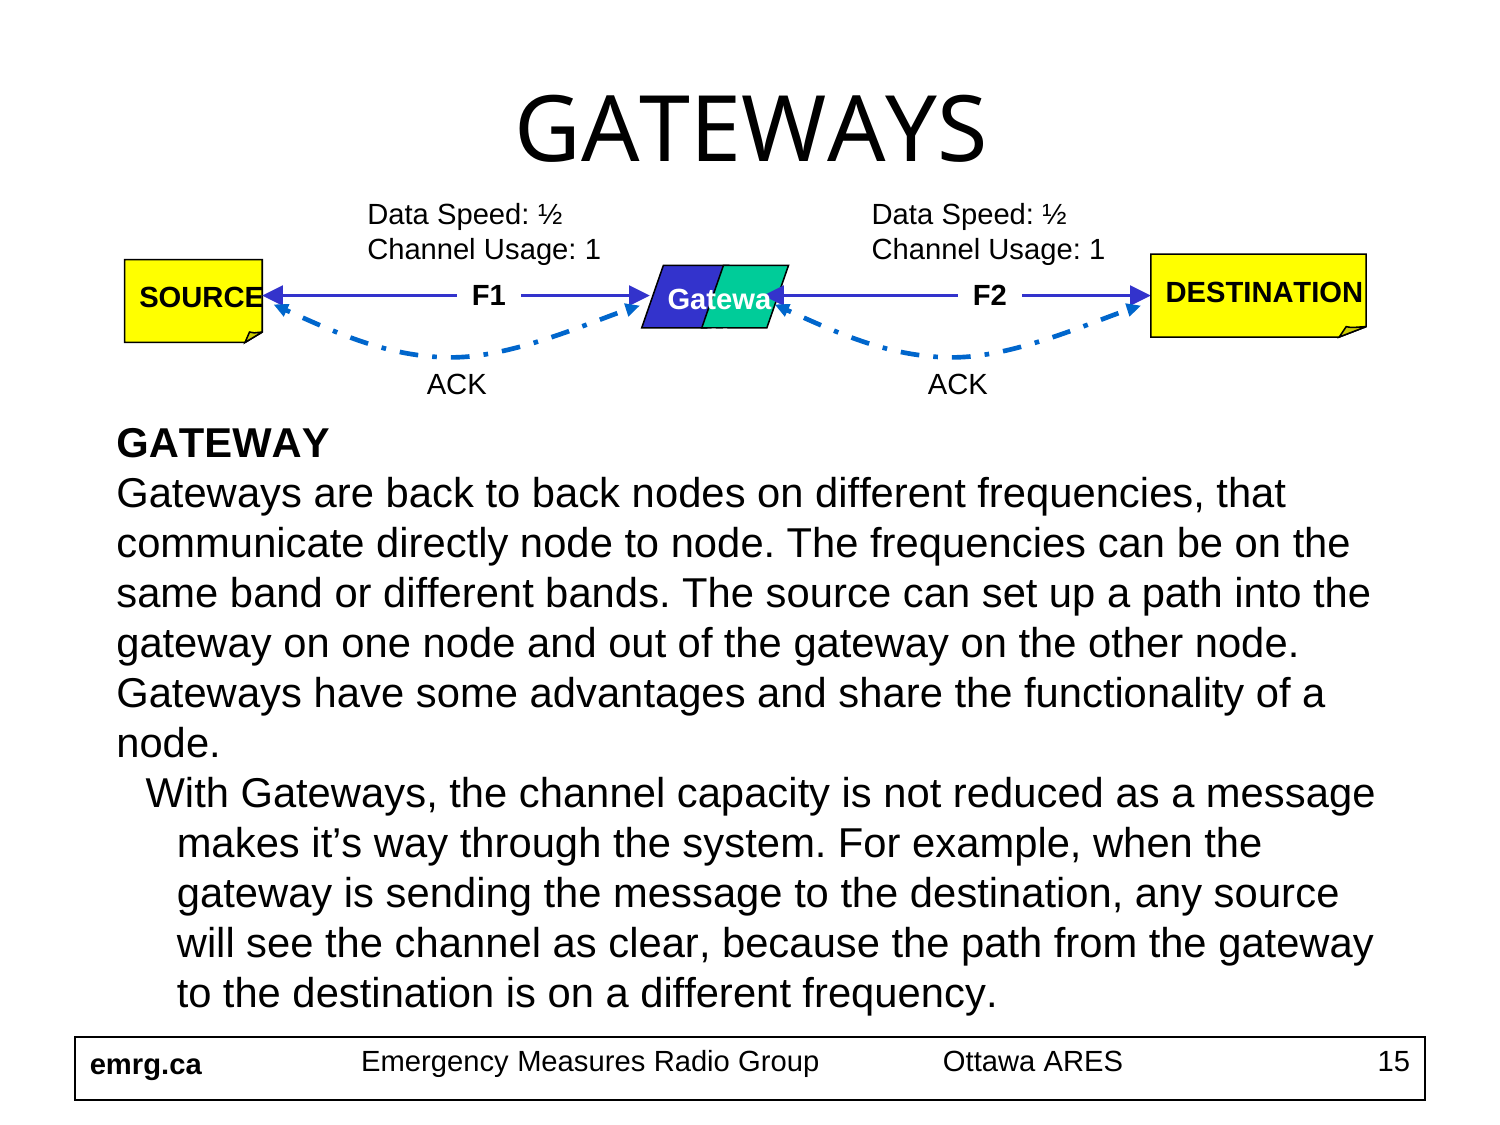

GATEWAYS
Data Speed: ½
Channel Usage: 1
Data Speed: ½
Channel Usage: 1
DESTINATION
SOURCE
F1
F2
Gateway
ACK
ACK
GATEWAY
Gateways are back to back nodes on different frequencies, that communicate directly node to node. The frequencies can be on the same band or different bands. The source can set up a path into the gateway on one node and out of the gateway on the other node. Gateways have some advantages and share the functionality of a node.
With Gateways, the channel capacity is not reduced as a message makes it’s way through the system. For example, when the gateway is sending the message to the destination, any source will see the channel as clear, because the path from the gateway to the destination is on a different frequency.
Emergency Measures Radio Group Ottawa ARES
15